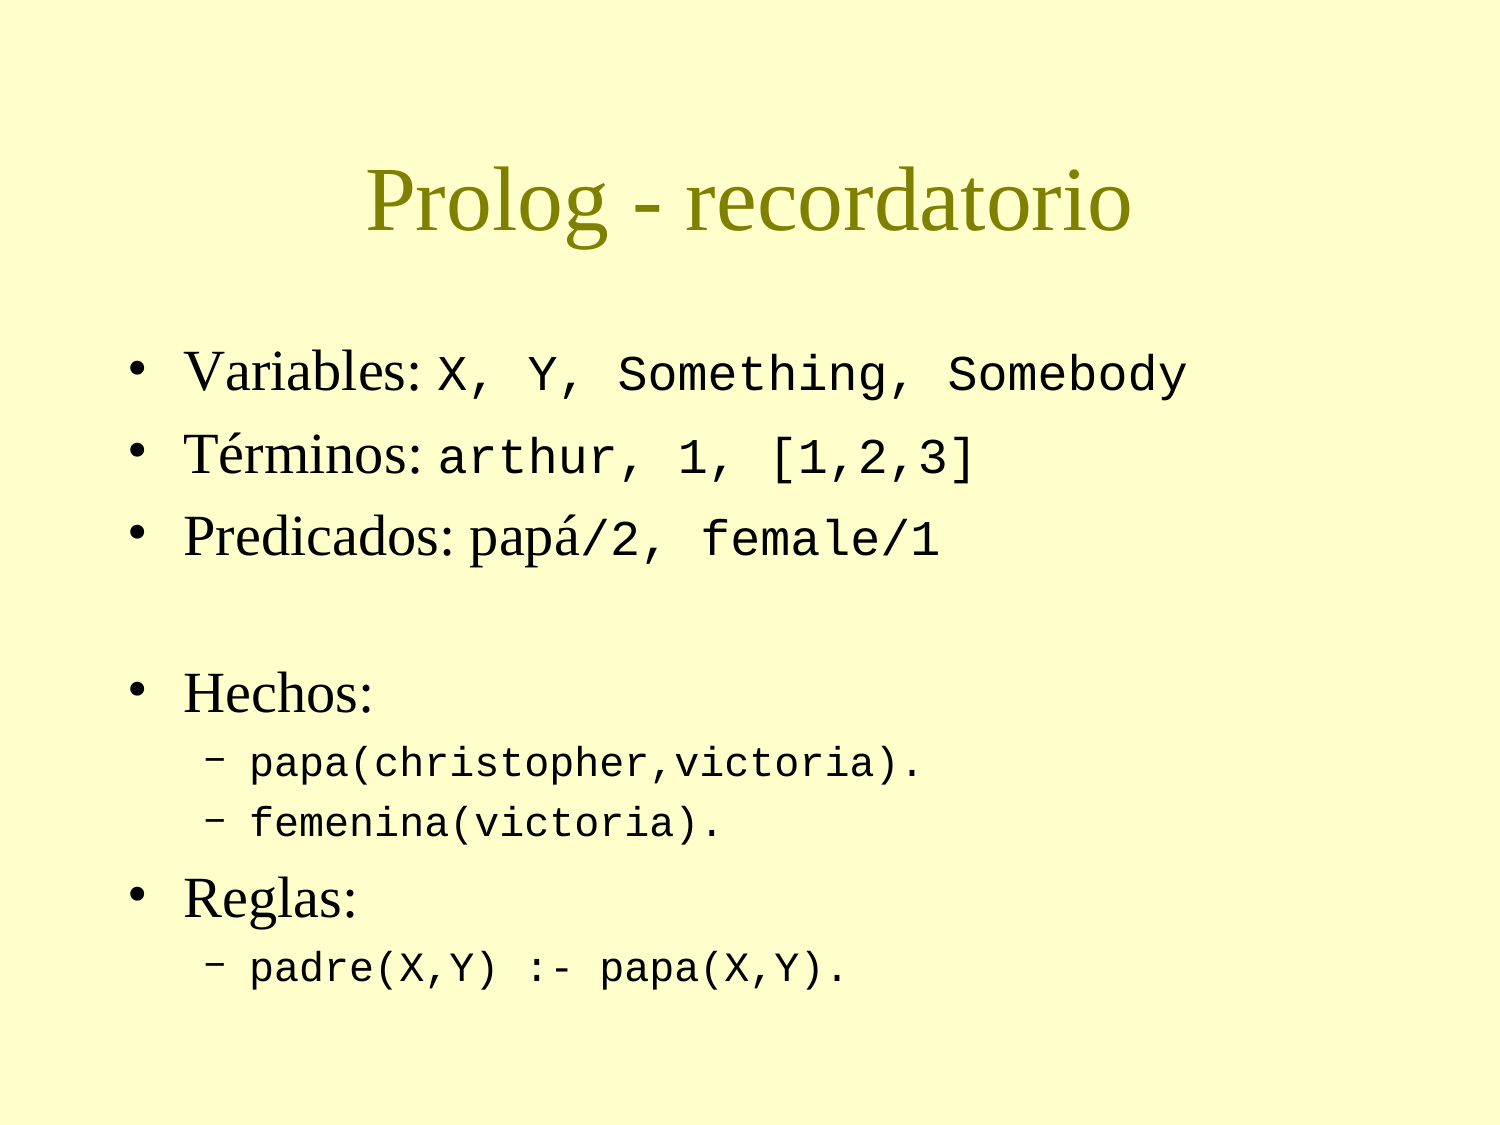

# Prolog - recordatorio
Variables: X, Y, Something, Somebody
Términos: arthur, 1, [1,2,3]
Predicados: papá/2, female/1
Hechos:
papa(christopher,victoria).
femenina(victoria).
Reglas:
padre(X,Y) :- papa(X,Y).